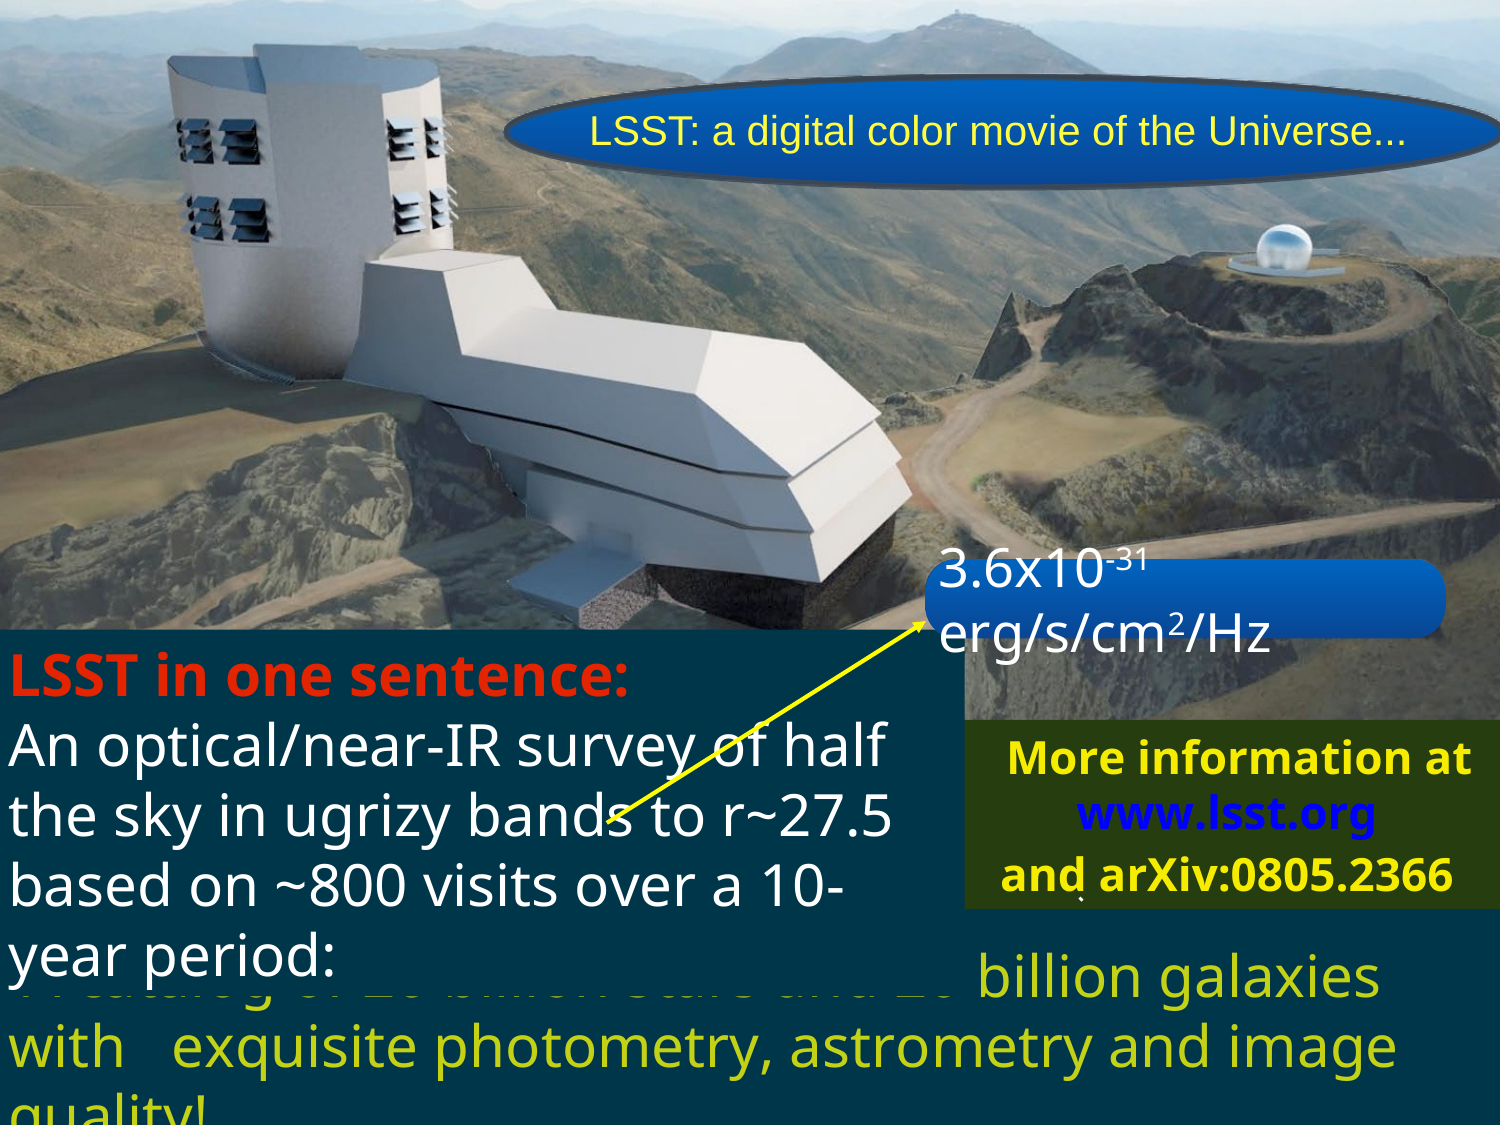

# LSST: a digital color movie of the Universe...
3.6x10-31 erg/s/cm2/Hz
LSST in one sentence:
An optical/near-IR survey of half the sky in ugrizy bands to r~27.5 based on ~800 visits over a 10-year period:
 More information at www.lsst.org
and arXiv:0805.2366
 A catalog of 20 billion stars and 20 billion galaxies with exquisite photometry, astrometry and image quality!